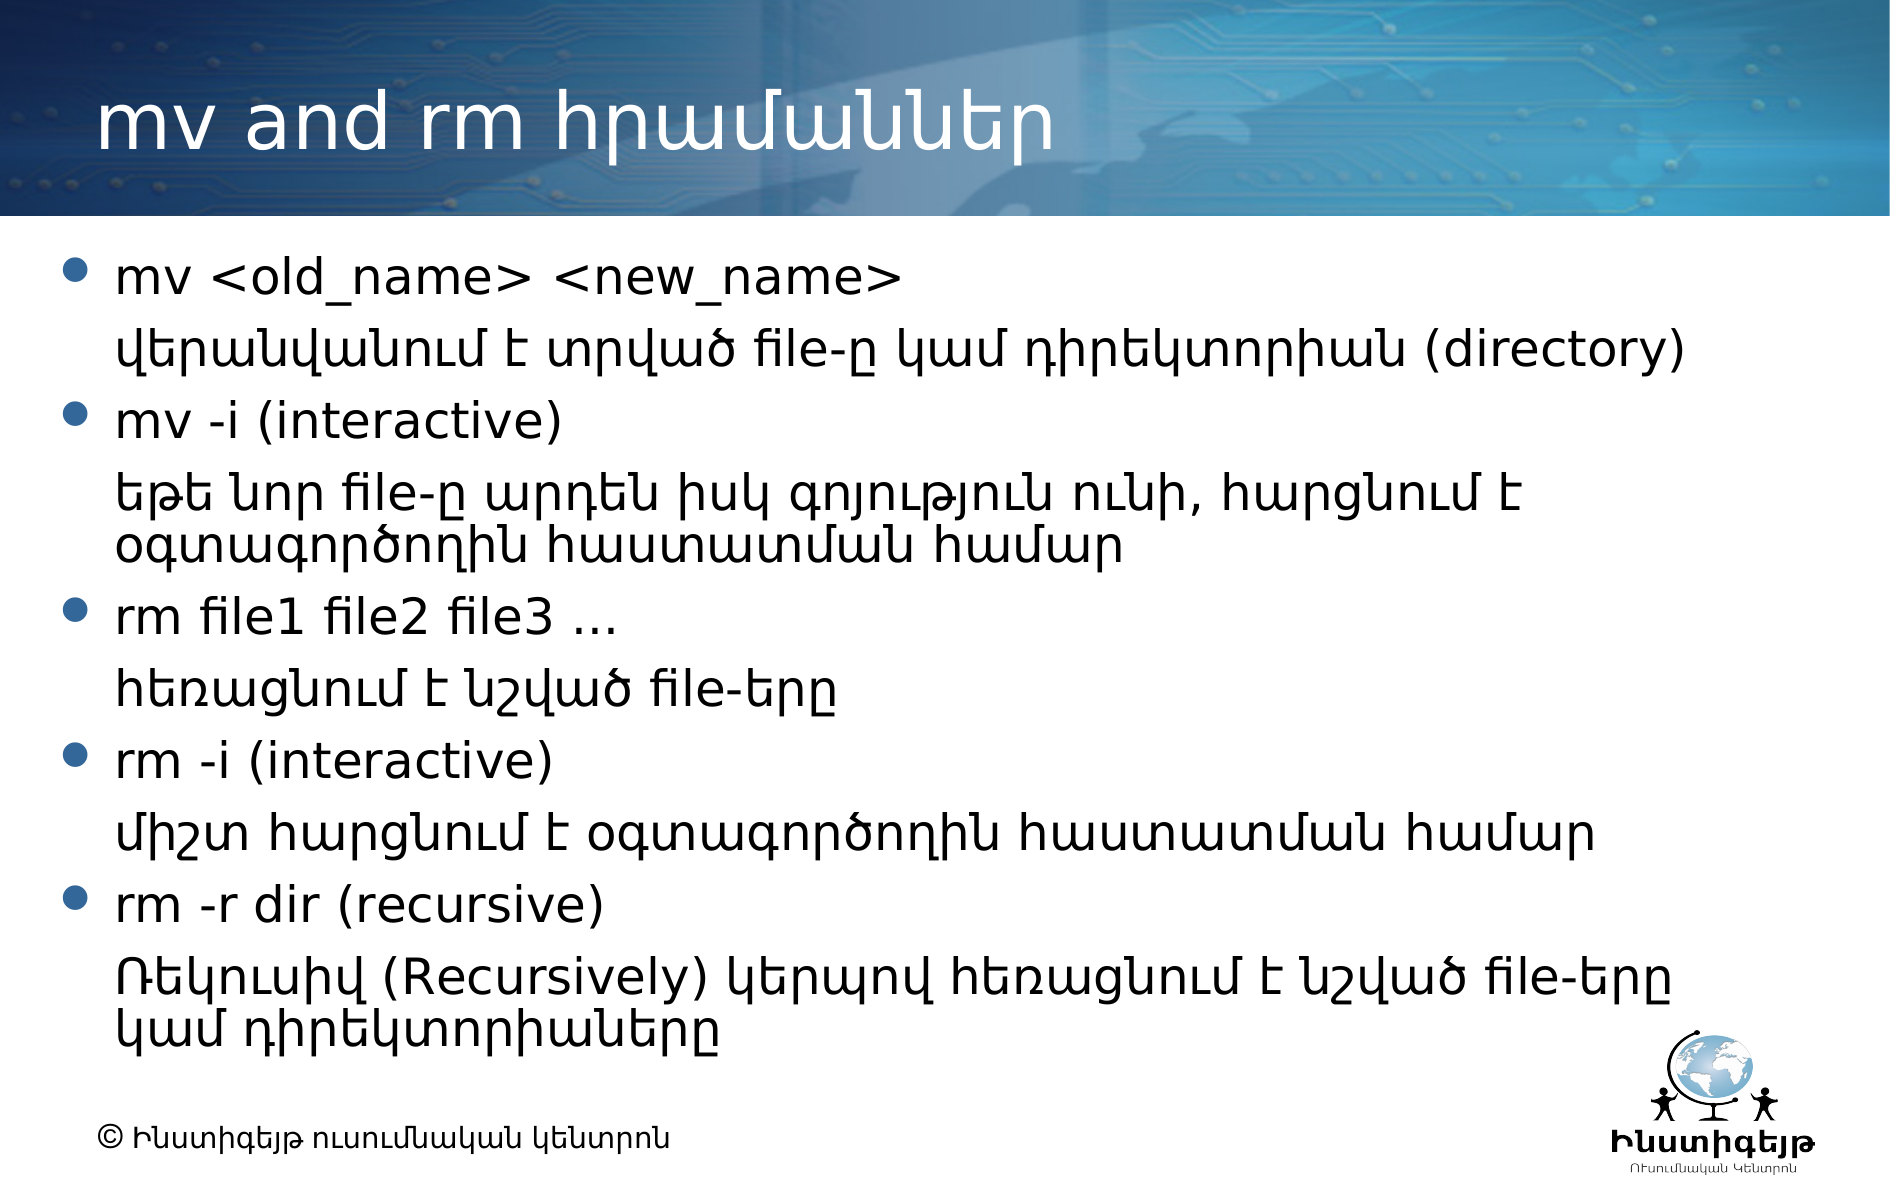

# mv and rm հրամաններ
mv <old_name> <new_name>
վերանվանում է տրված file-ը կամ դիրեկտորիան (directory)
mv -i (interactive)
եթե նոր file-ը արդեն իսկ գոյություն ունի, հարցնում է օգտագործողին հաստատման համար
rm file1 file2 file3 ...
հեռացնում է նշված file-երը
rm -i (interactive)
միշտ հարցնում է օգտագործողին հաստատման համար
rm -r dir (recursive)
Ռեկուսիվ (Recursively) կերպով հեռացնում է նշված file-երը կամ դիրեկտորիաները